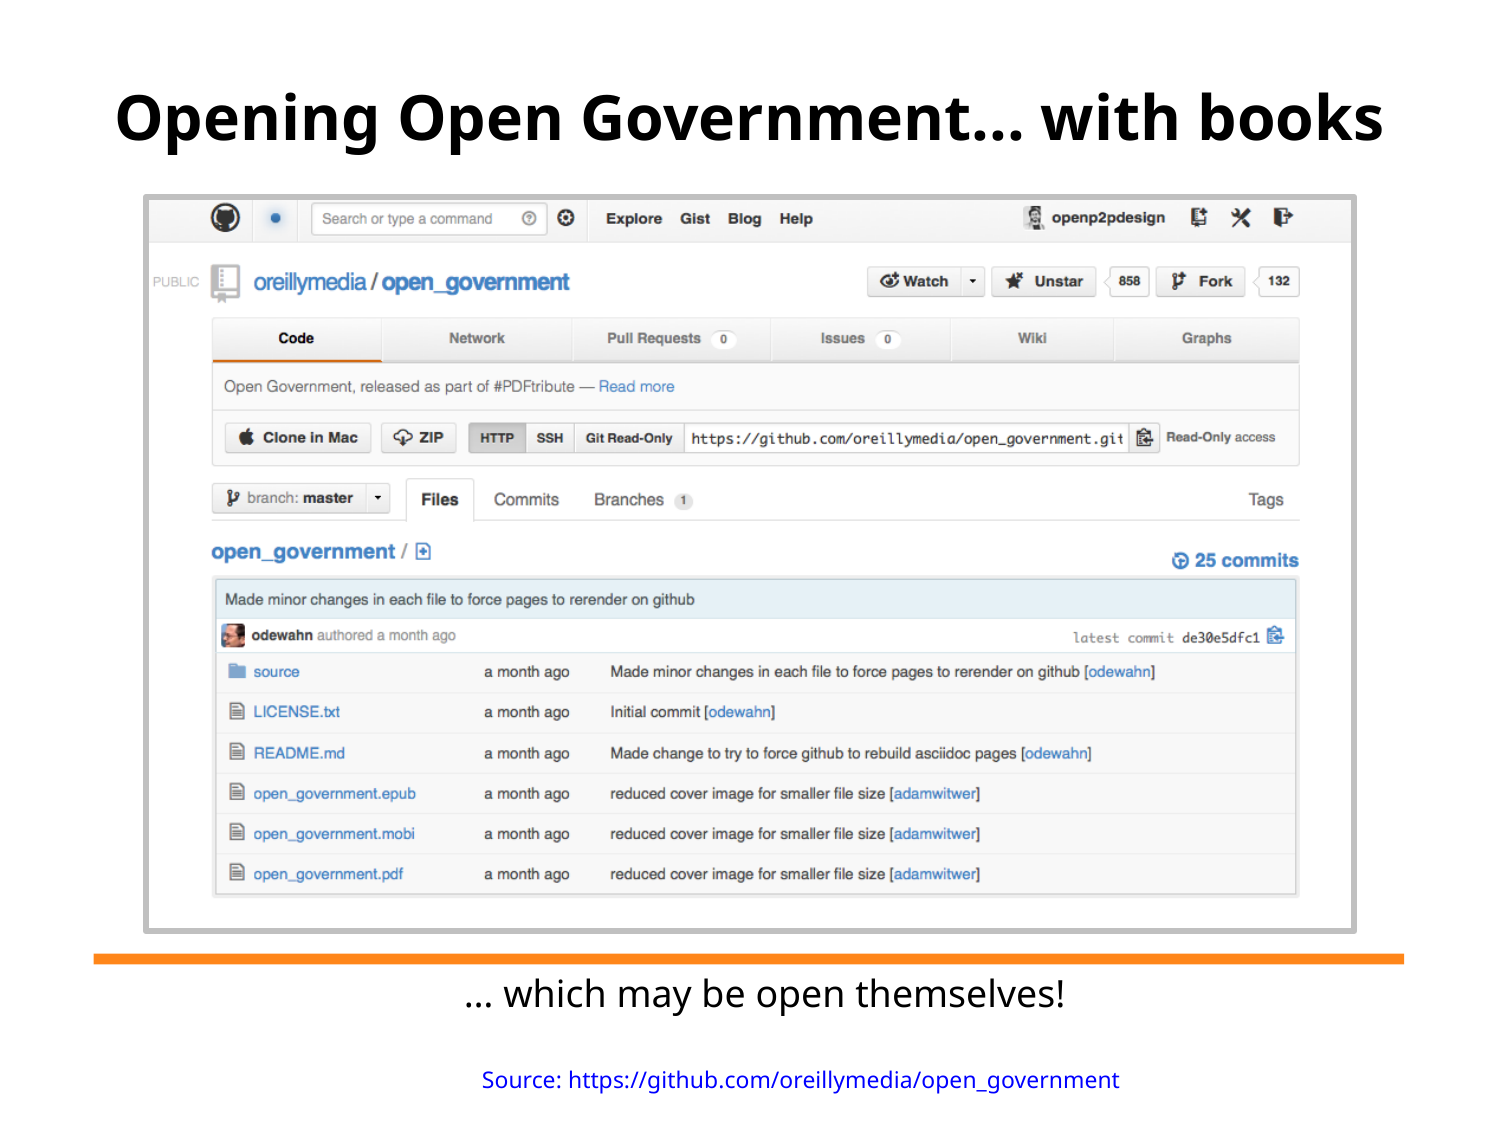

# Opening Open Government... with books
… which may be open themselves!
Source: https://github.com/oreillymedia/open_government